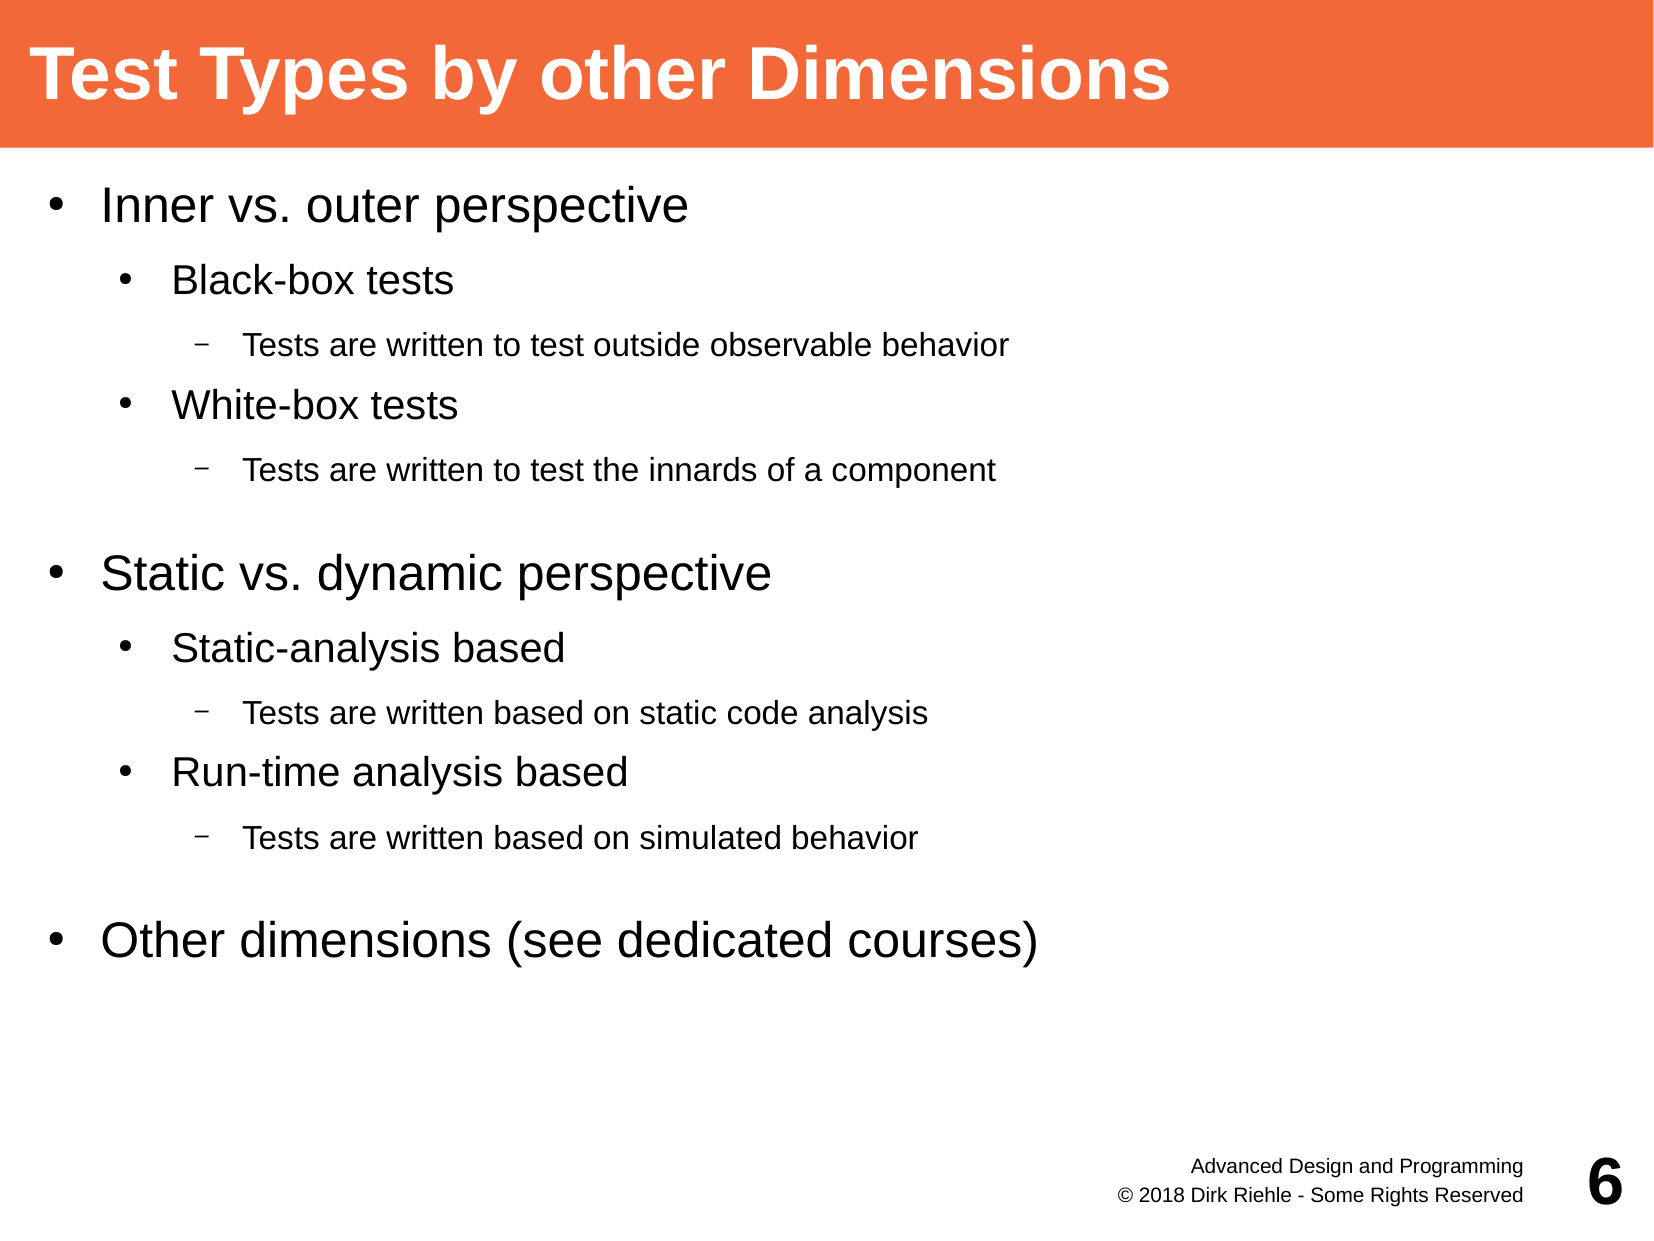

# Test Types by other Dimensions
Inner vs. outer perspective
Black-box tests
Tests are written to test outside observable behavior
White-box tests
Tests are written to test the innards of a component
Static vs. dynamic perspective
Static-analysis based
Tests are written based on static code analysis
Run-time analysis based
Tests are written based on simulated behavior
Other dimensions (see dedicated courses)
Advanced Design and Programming
6
© 2018 Dirk Riehle - Some Rights Reserved